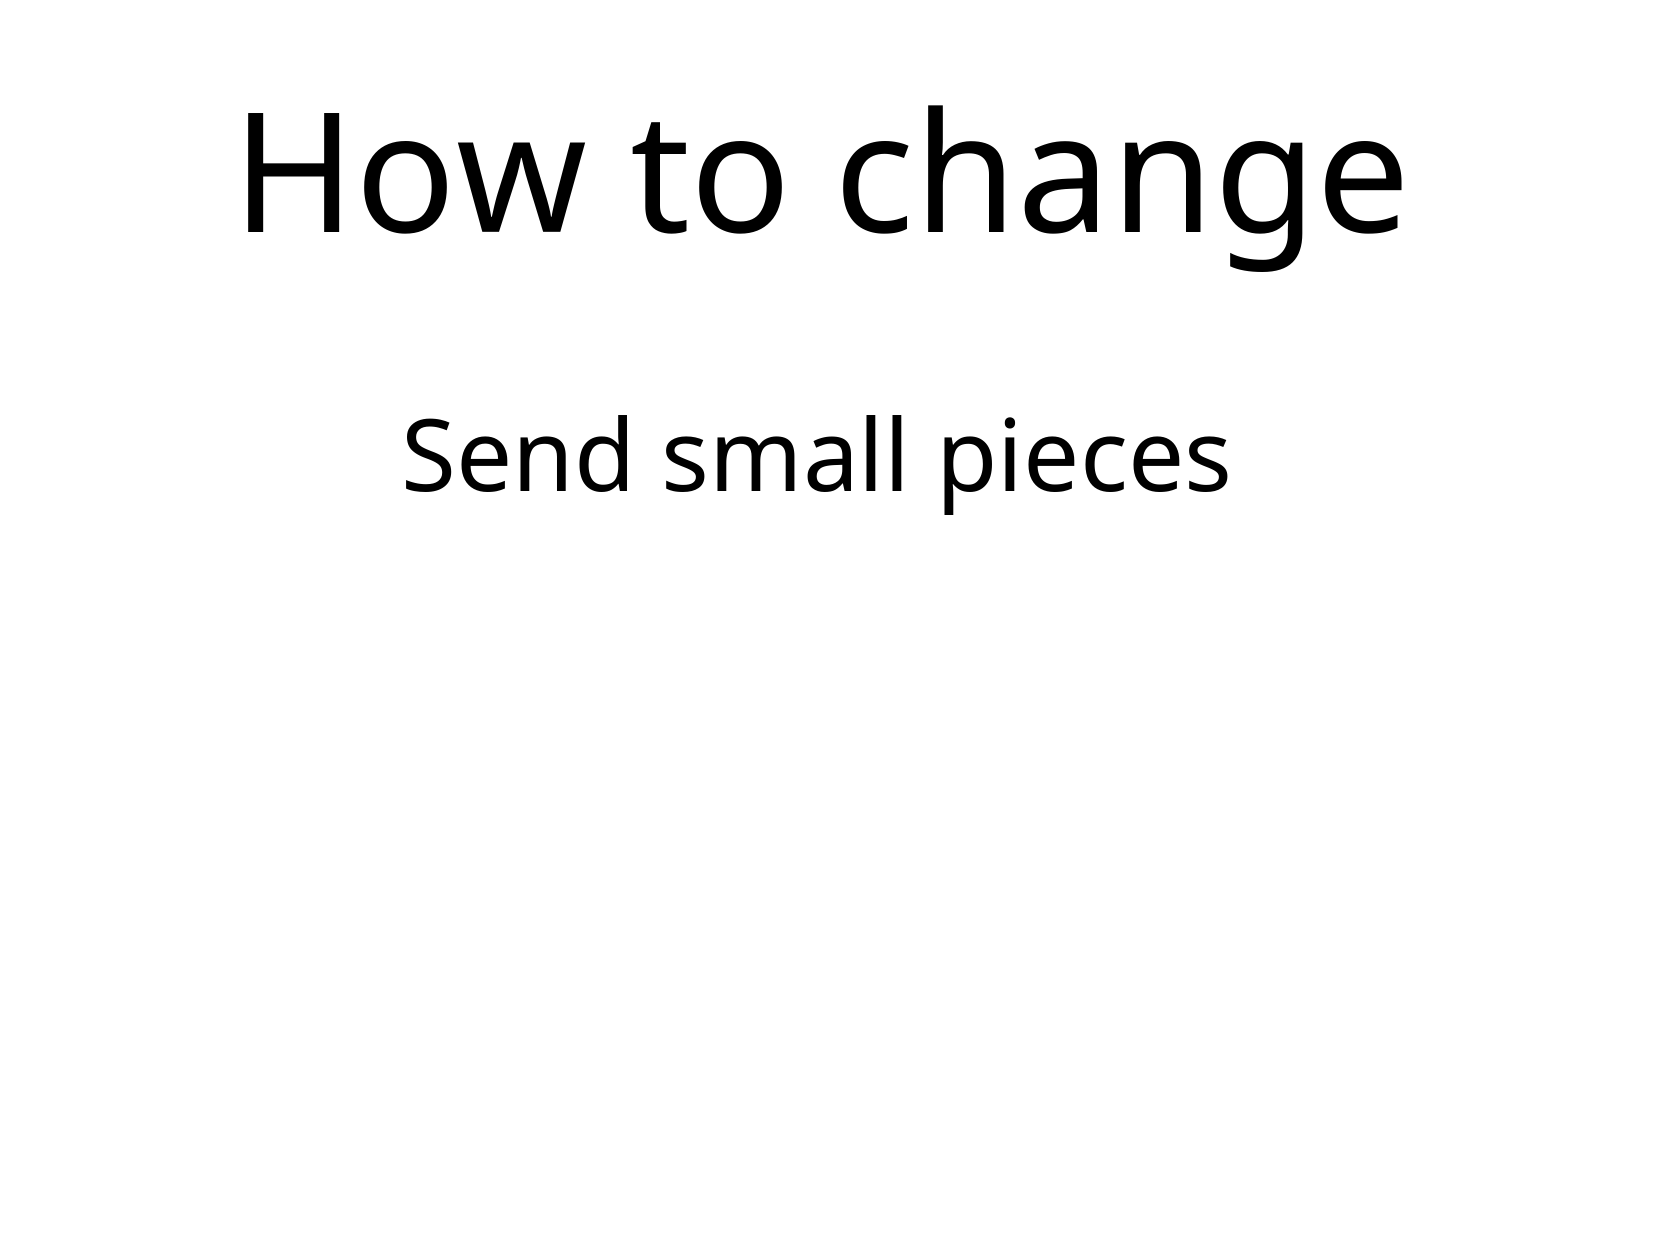

How to change
Send small pieces
2.6.20 to 2.6.24-rc8